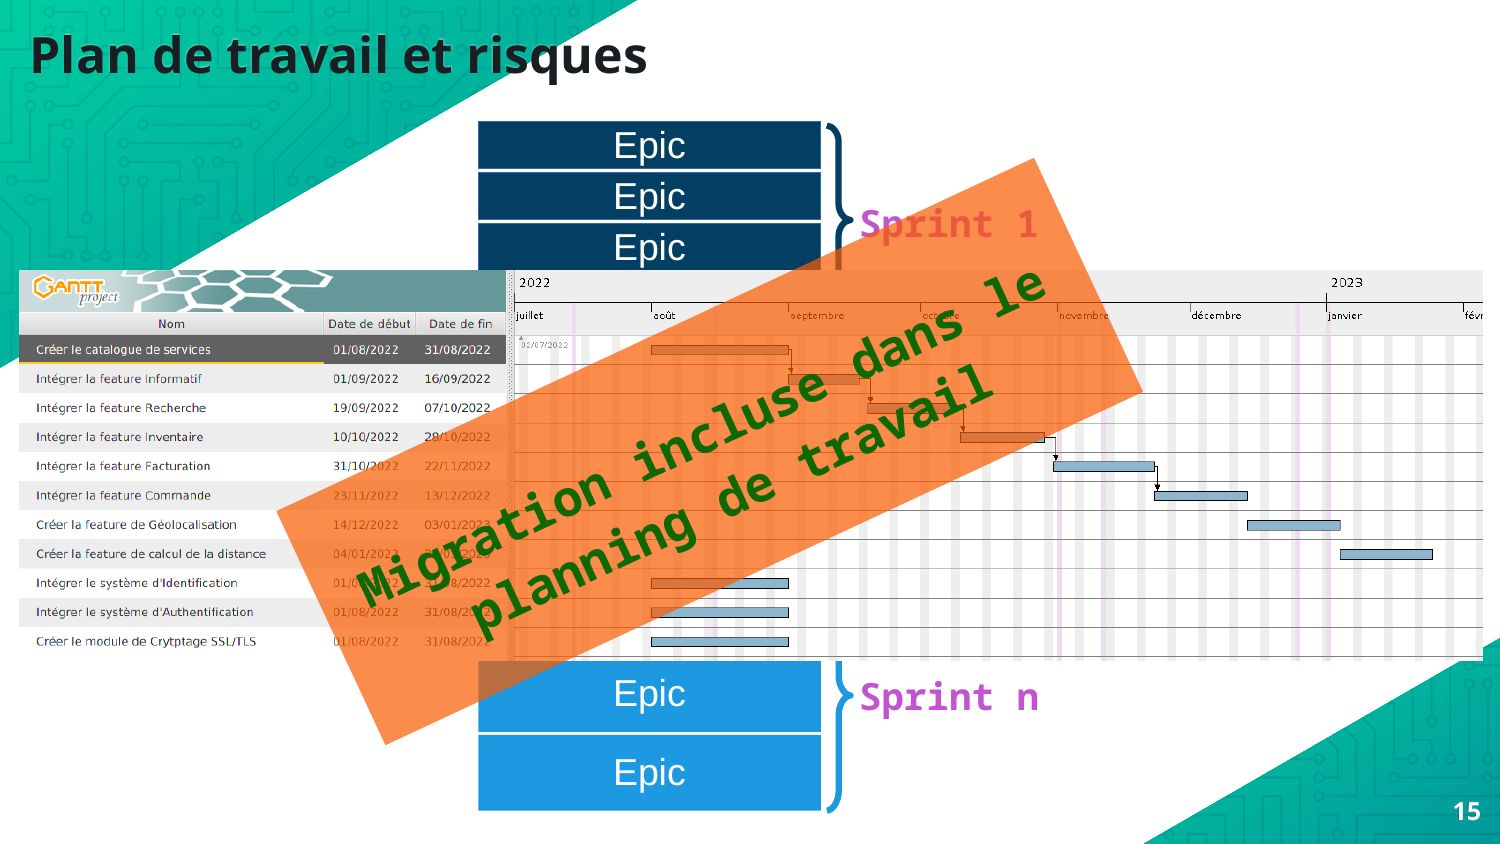

# Plan de travail et risques
Epic
Epic
Epic
Epic
Sprint 1
Epic
Epic
Epic
Epic
Sprint 2
...
Epic
Epic
Epic
Sprint n
Migration incluse dans le planning de travail